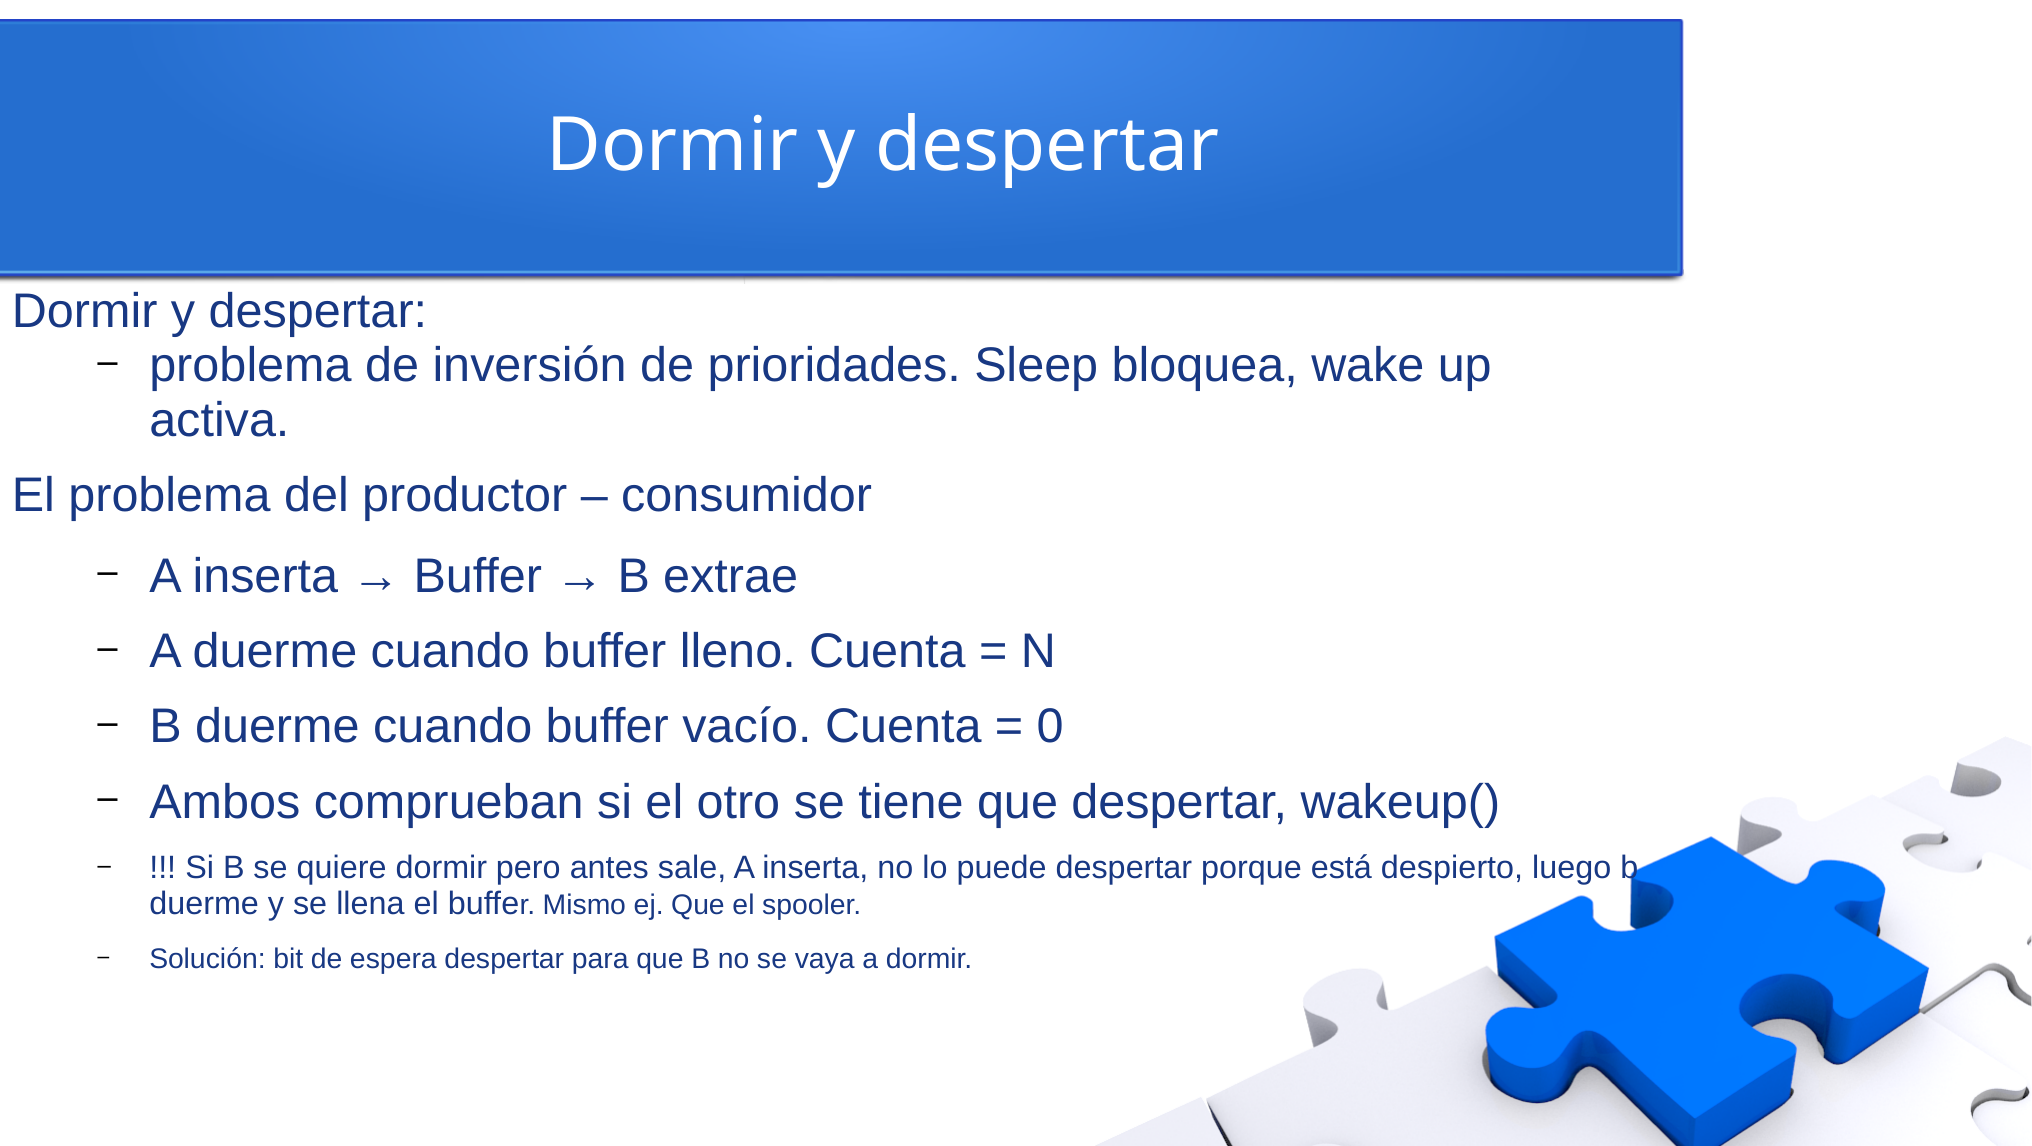

# Dormir y despertar
Dormir y despertar:
problema de inversión de prioridades. Sleep bloquea, wake up activa.
El problema del productor – consumidor
A inserta → Buffer → B extrae
A duerme cuando buffer lleno. Cuenta = N
B duerme cuando buffer vacío. Cuenta = 0
Ambos comprueban si el otro se tiene que despertar, wakeup()
!!! Si B se quiere dormir pero antes sale, A inserta, no lo puede despertar porque está despierto, luego b duerme y se llena el buffer. Mismo ej. Que el spooler.
Solución: bit de espera despertar para que B no se vaya a dormir.